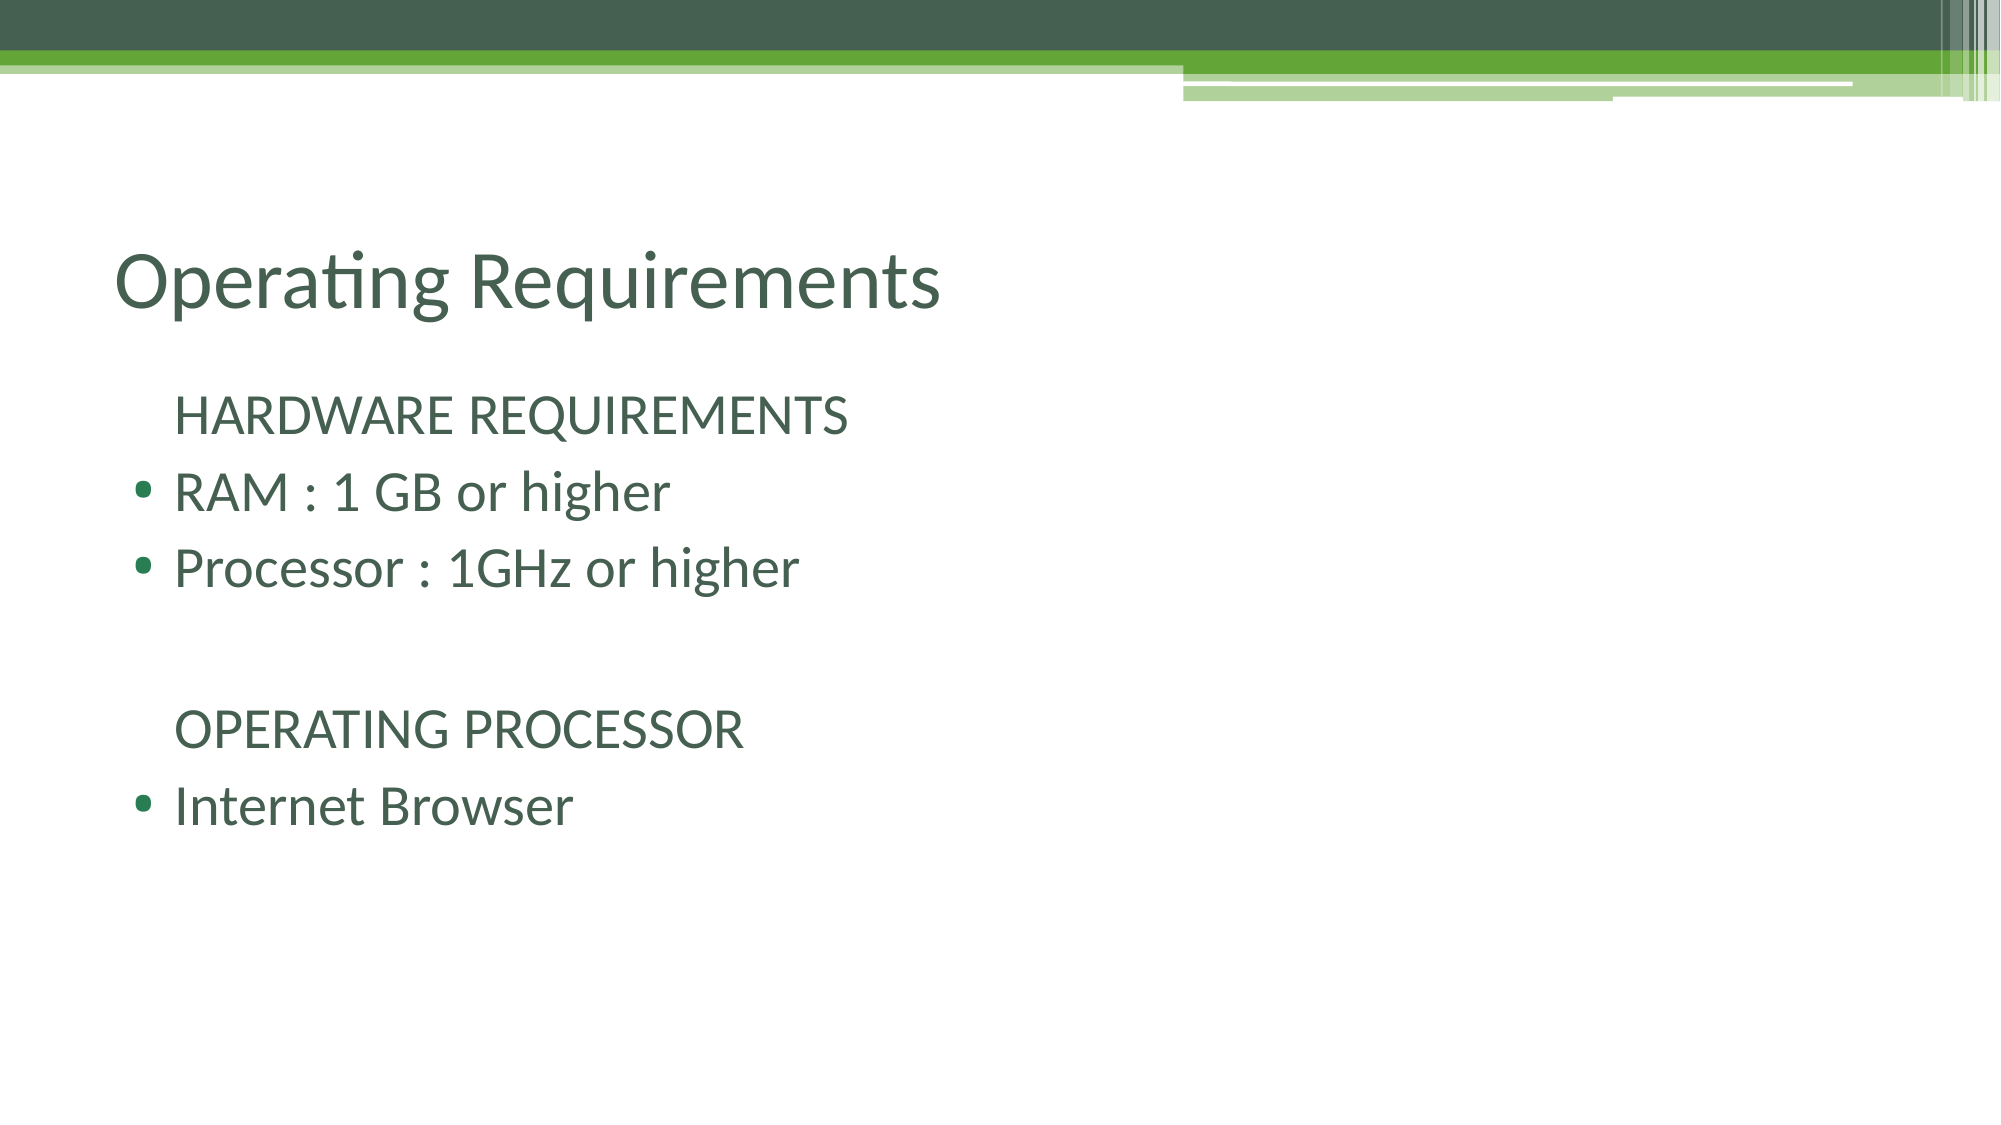

# Operating Requirements
HARDWARE REQUIREMENTS
RAM : 1 GB or higher
Processor : 1GHz or higher
OPERATING PROCESSOR
Internet Browser